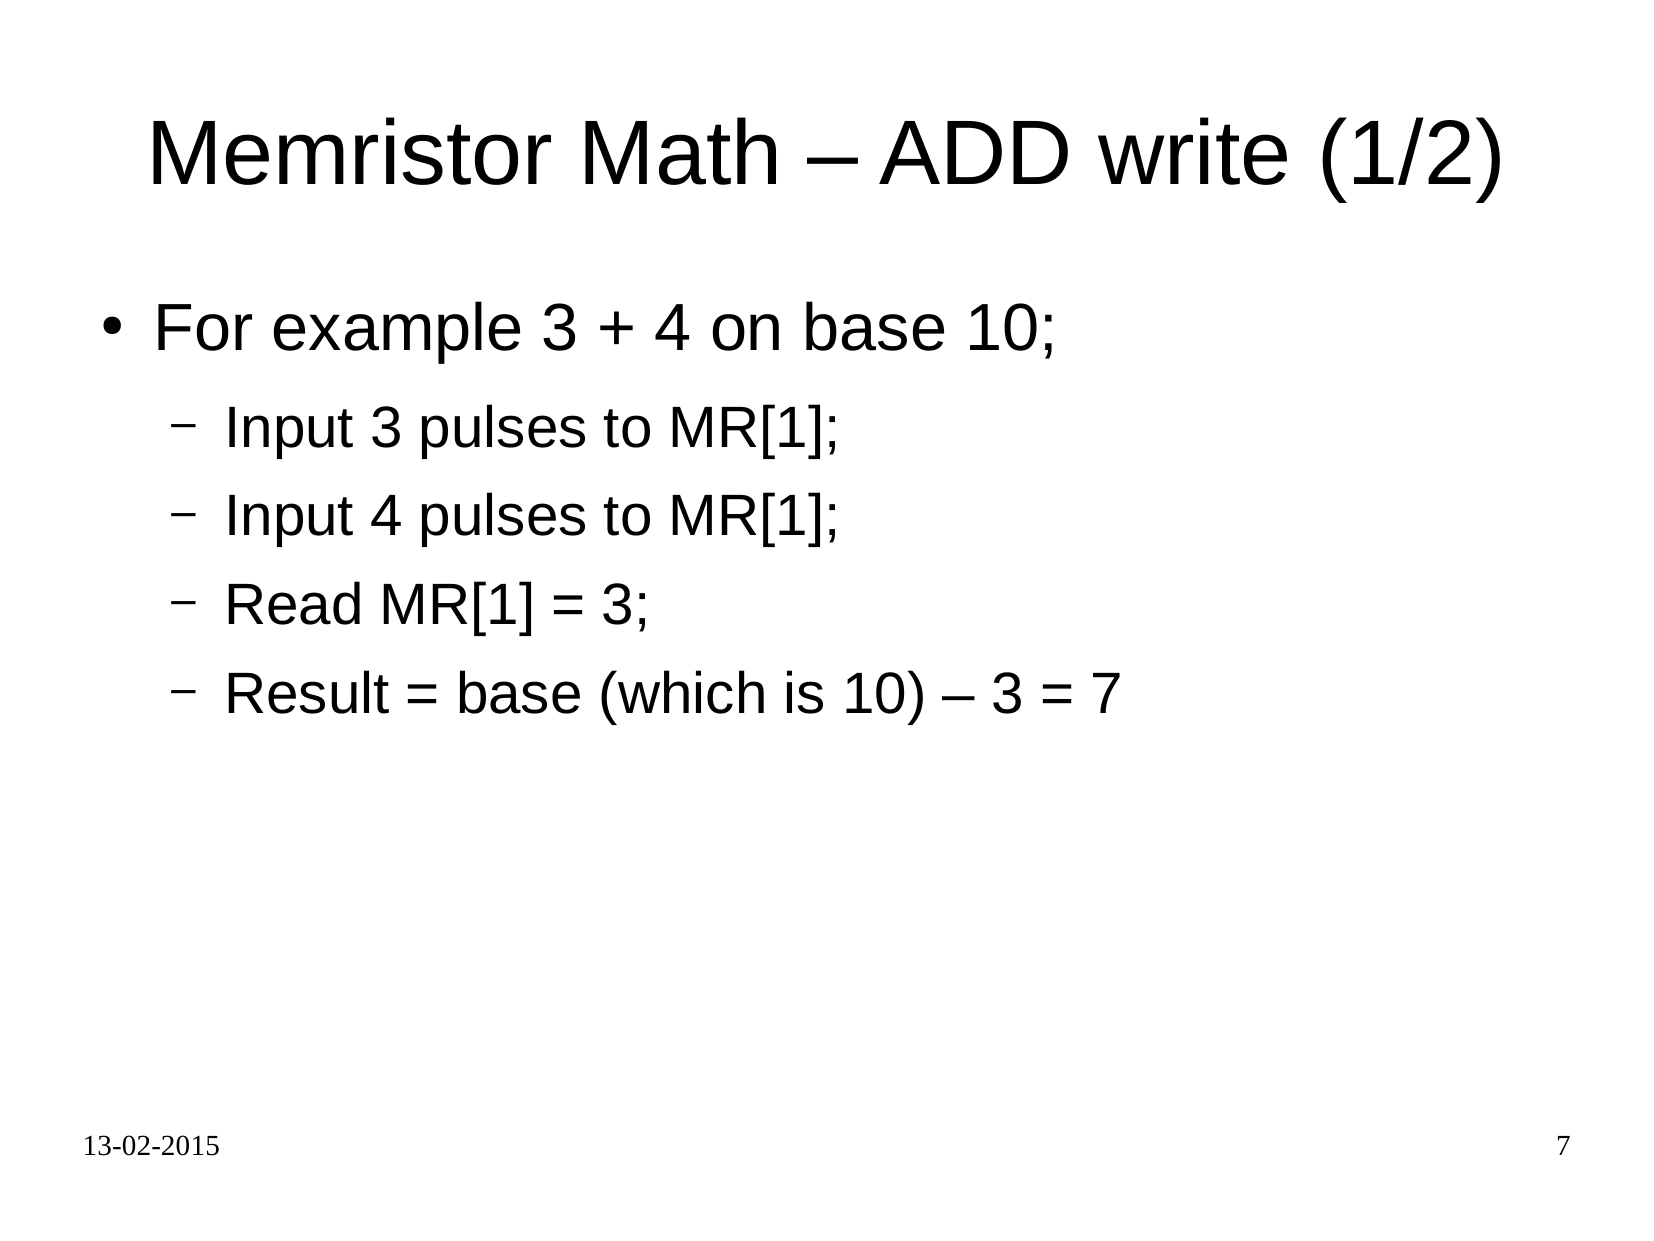

# Memristor Math – ADD write (1/2)
For example 3 + 4 on base 10;
Input 3 pulses to MR[1];
Input 4 pulses to MR[1];
Read MR[1] = 3;
Result = base (which is 10) – 3 = 7
13-02-2015
7